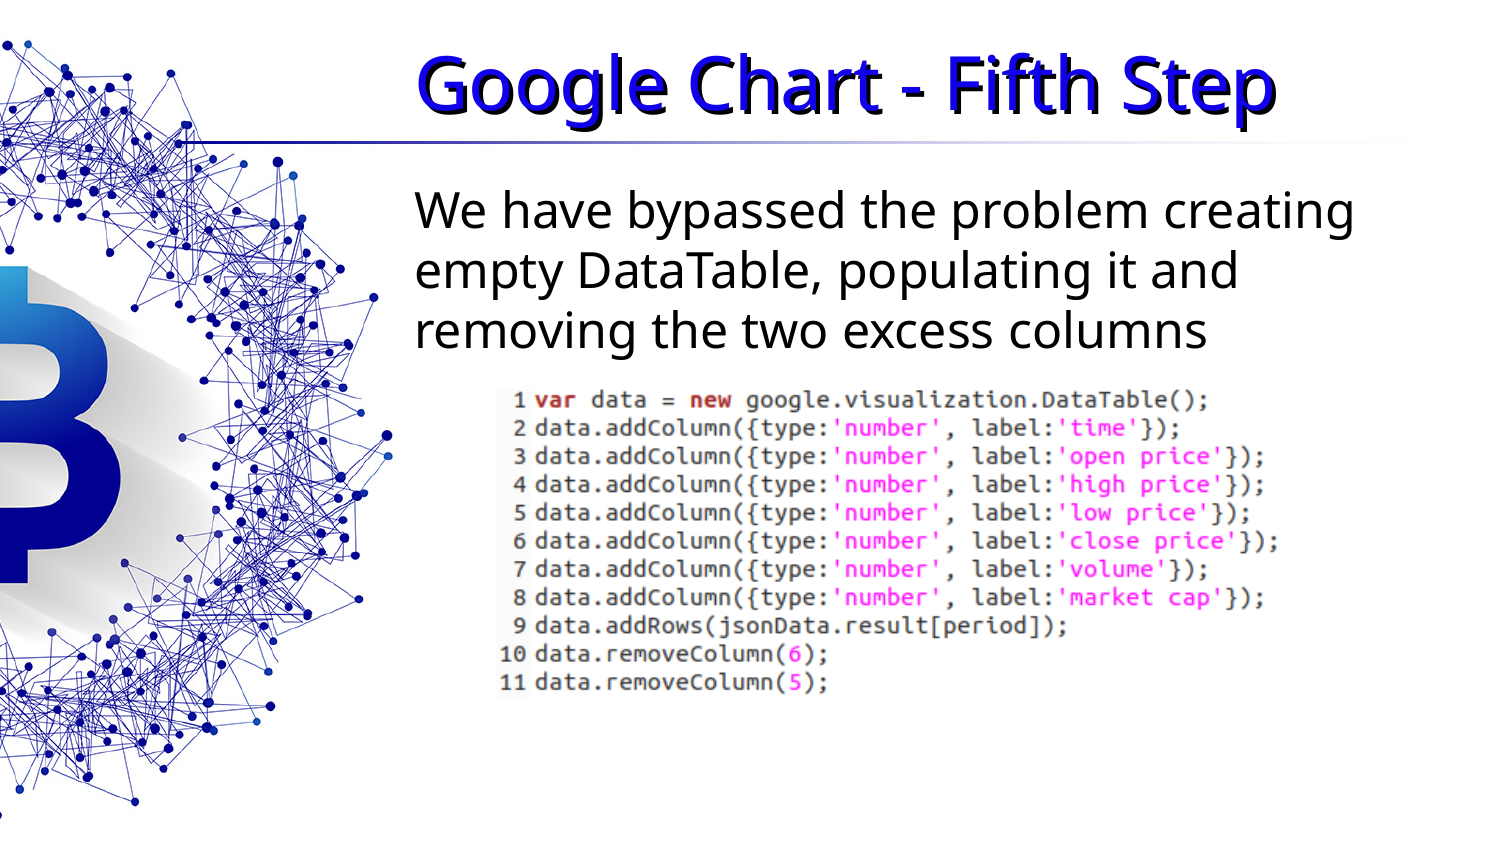

# Google Chart - Fifth Step
We have bypassed the problem creating empty DataTable, populating it and removing the two excess columns